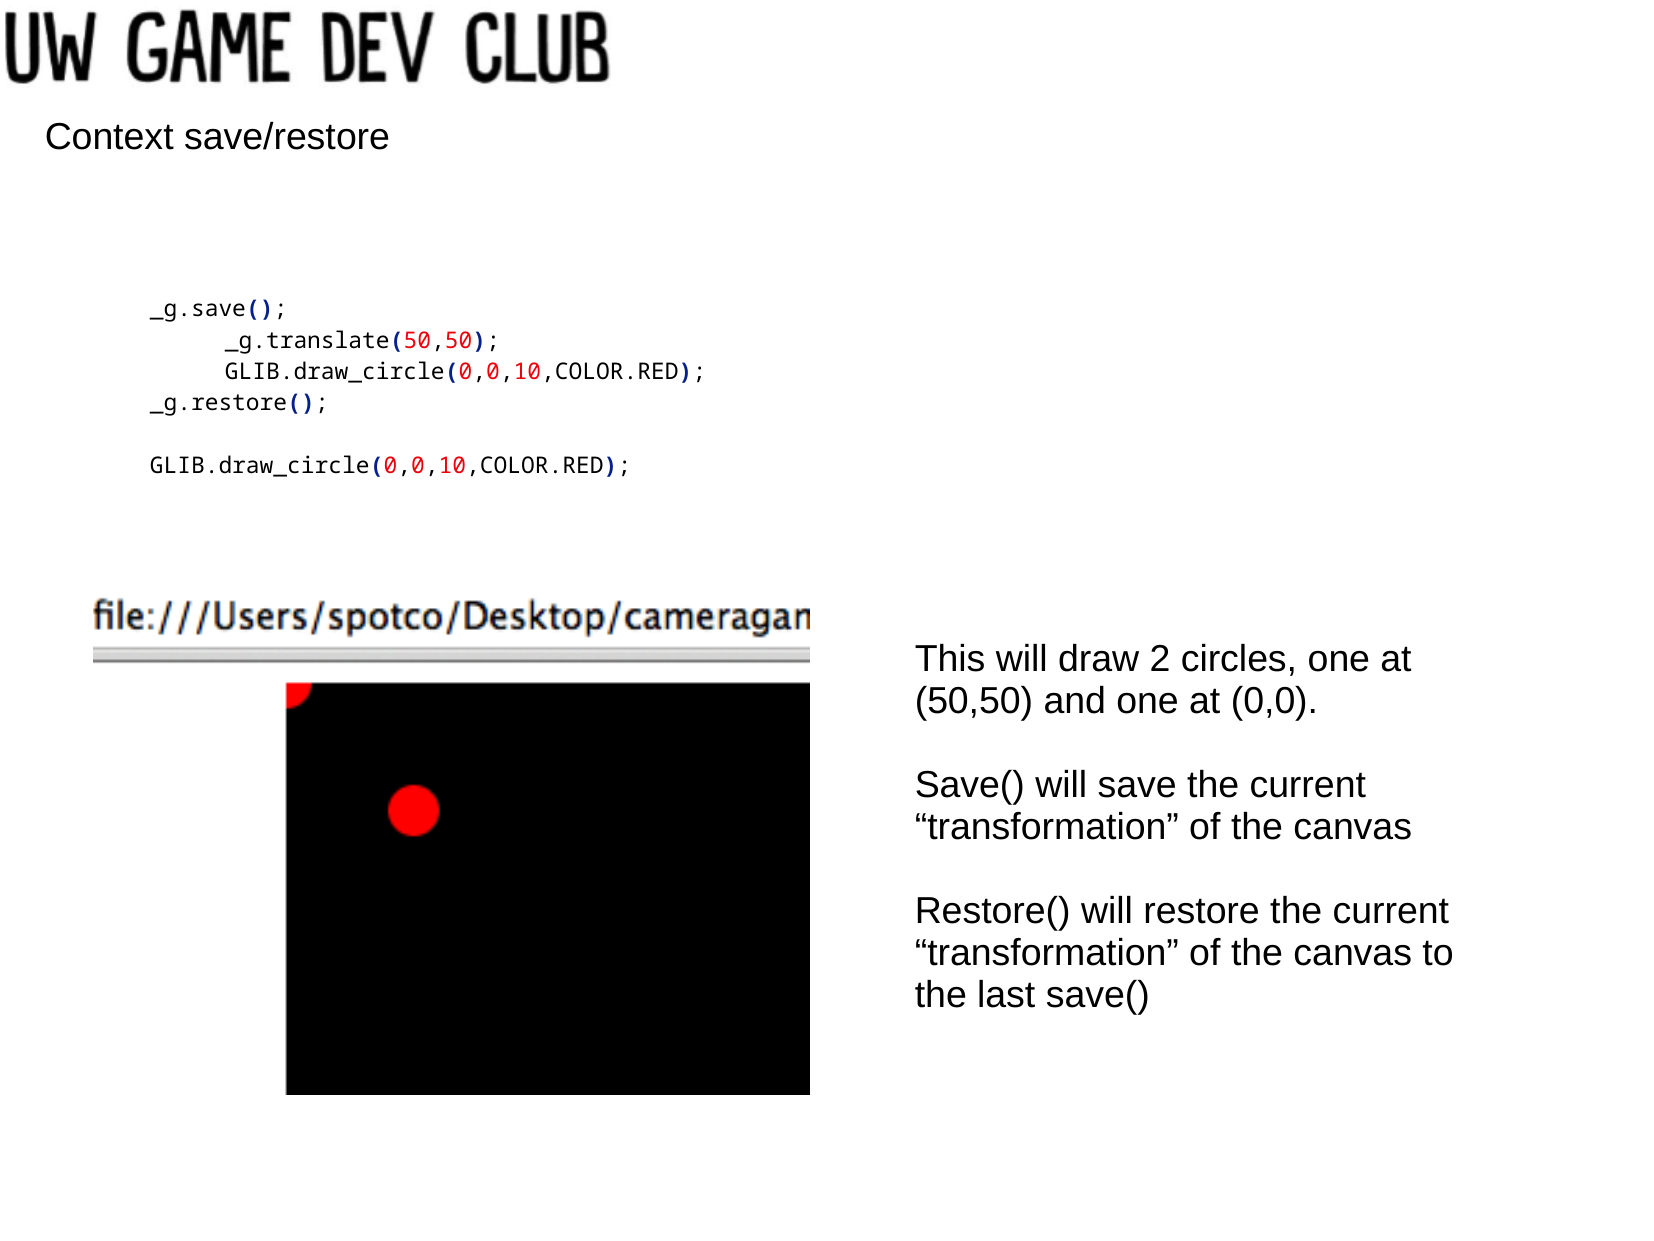

Context save/restore
_g.save();
	_g.translate(50,50);
	GLIB.draw_circle(0,0,10,COLOR.RED);
_g.restore();
GLIB.draw_circle(0,0,10,COLOR.RED);
This will draw 2 circles, one at (50,50) and one at (0,0).
Save() will save the current “transformation” of the canvas
Restore() will restore the current “transformation” of the canvas to the last save()